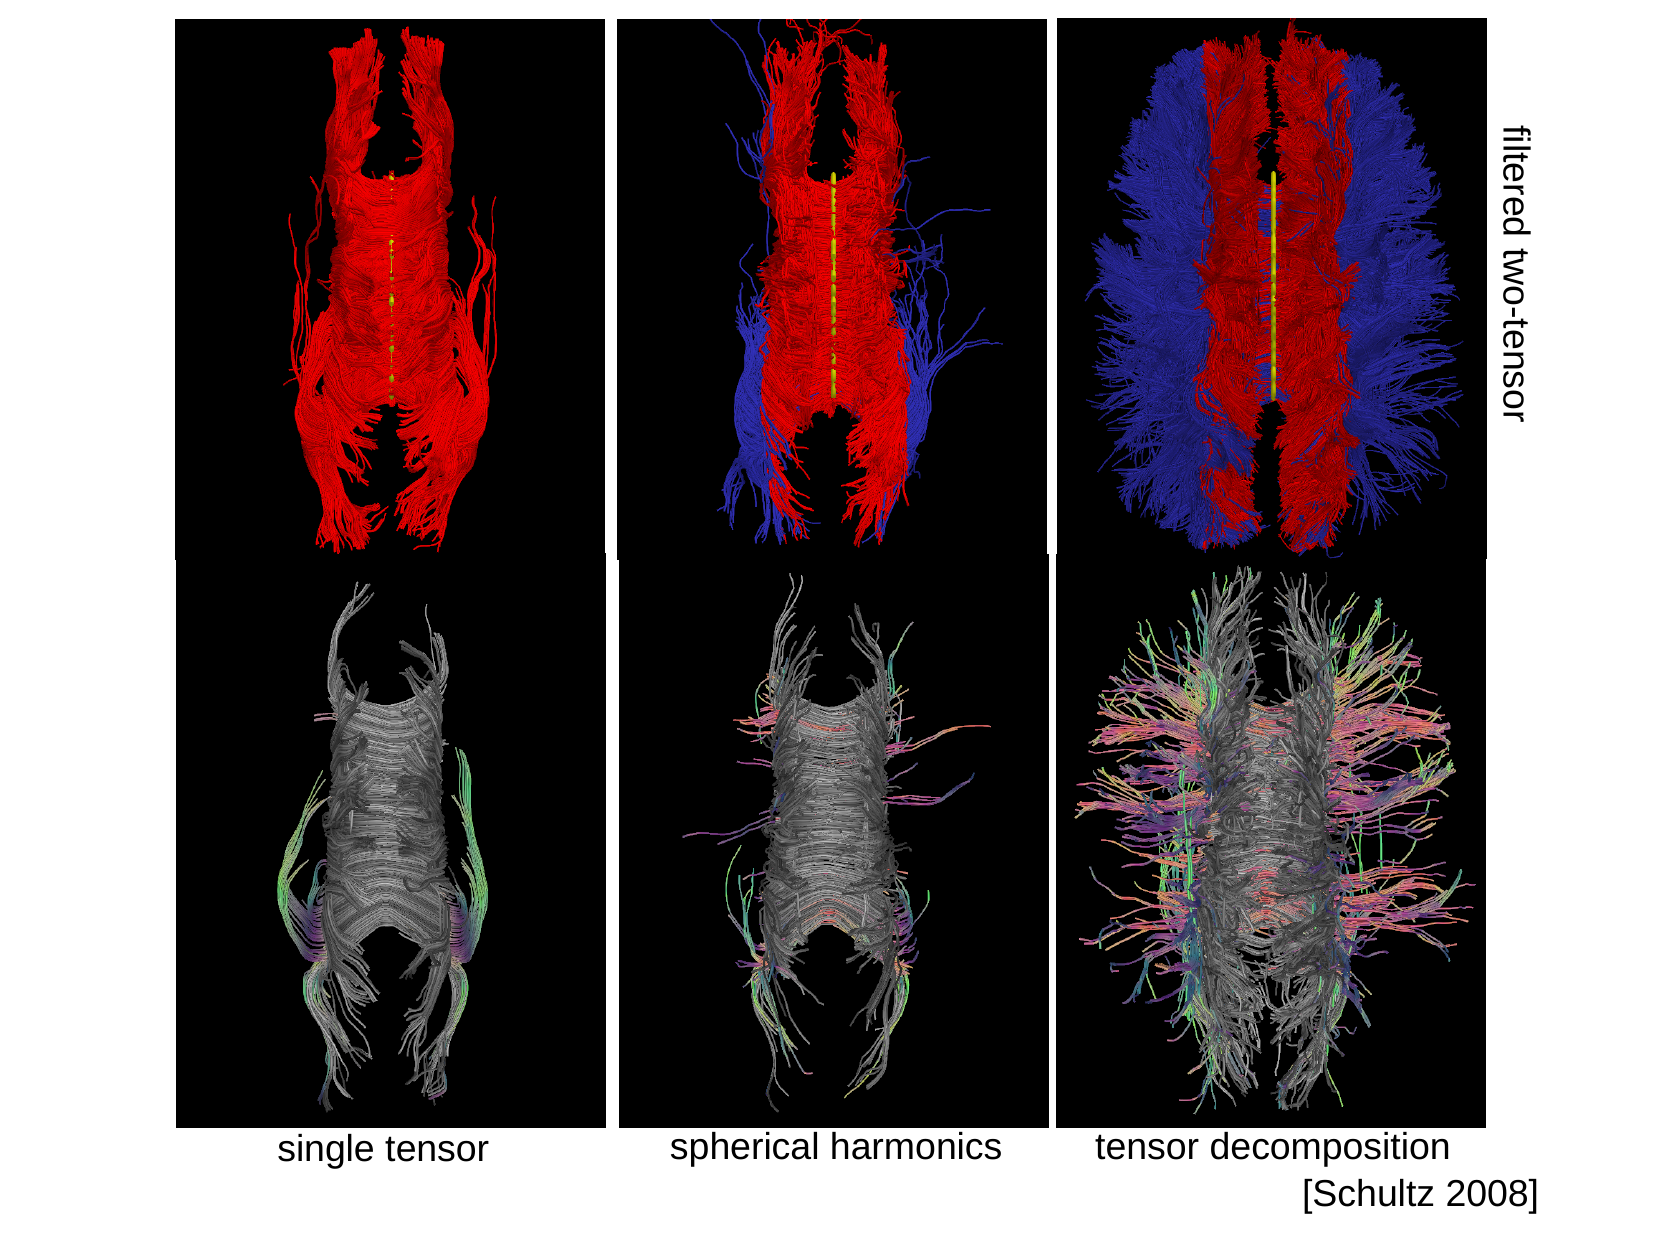

filtered two-tensor
spherical harmonics
tensor decomposition
single tensor
[Schultz 2008]